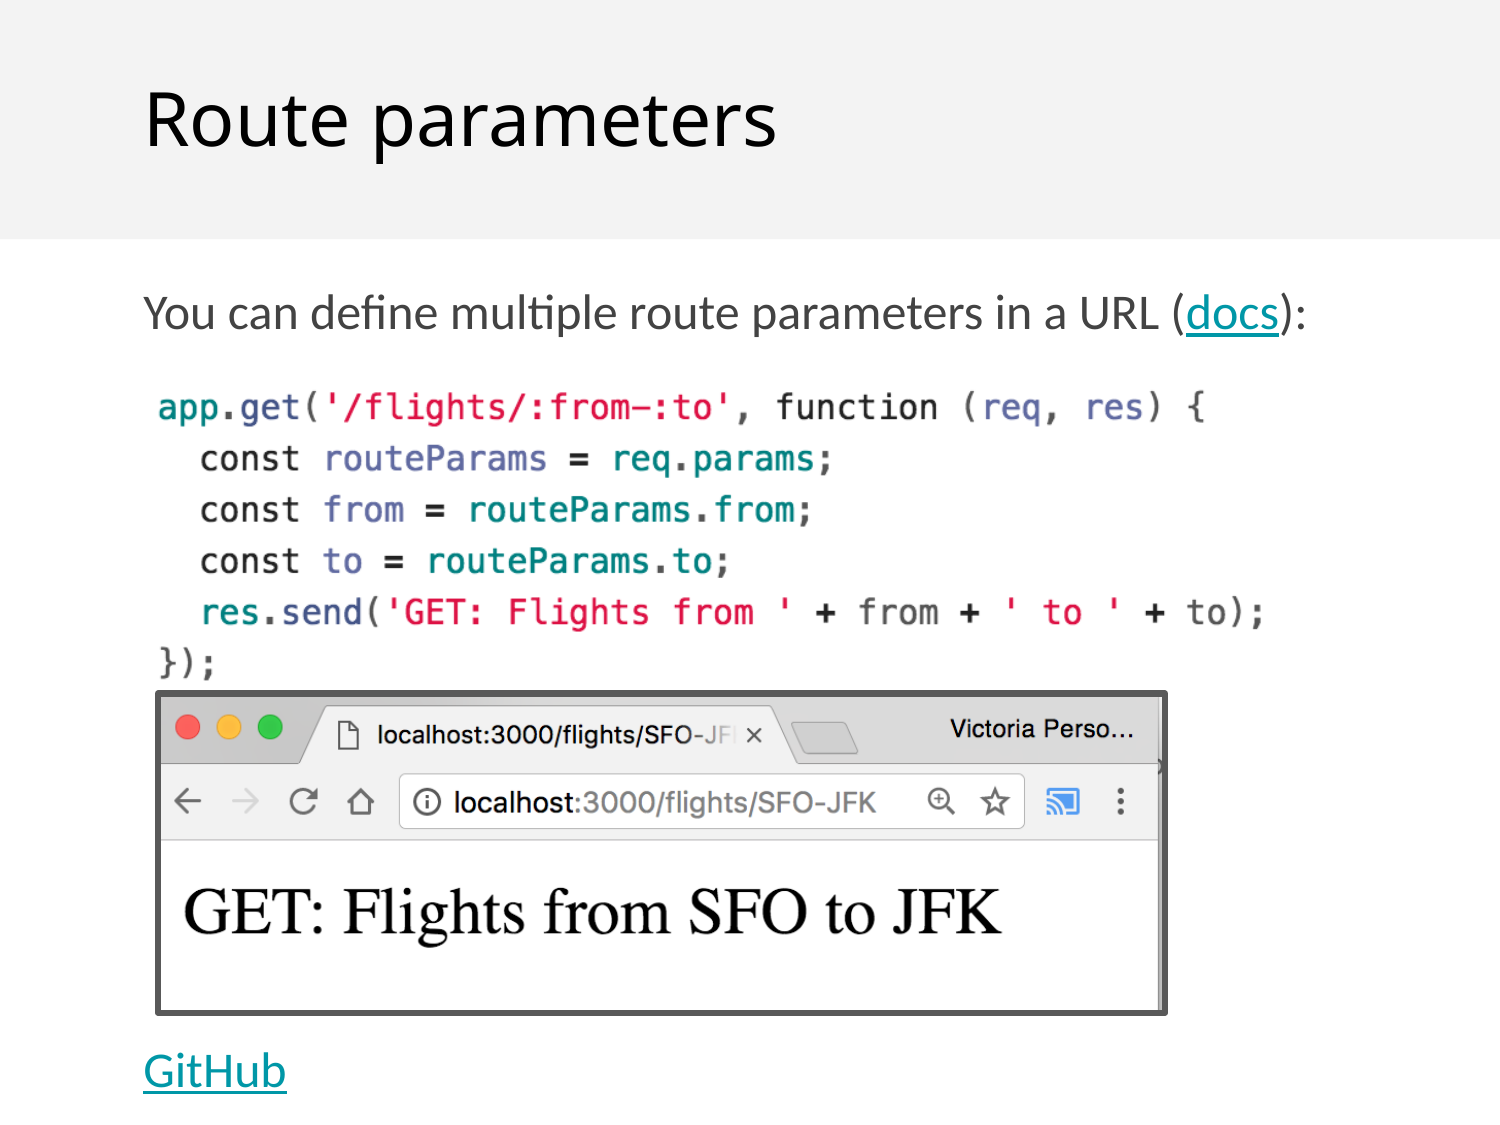

# Route parameters
You can define multiple route parameters in a URL (docs):
GitHub